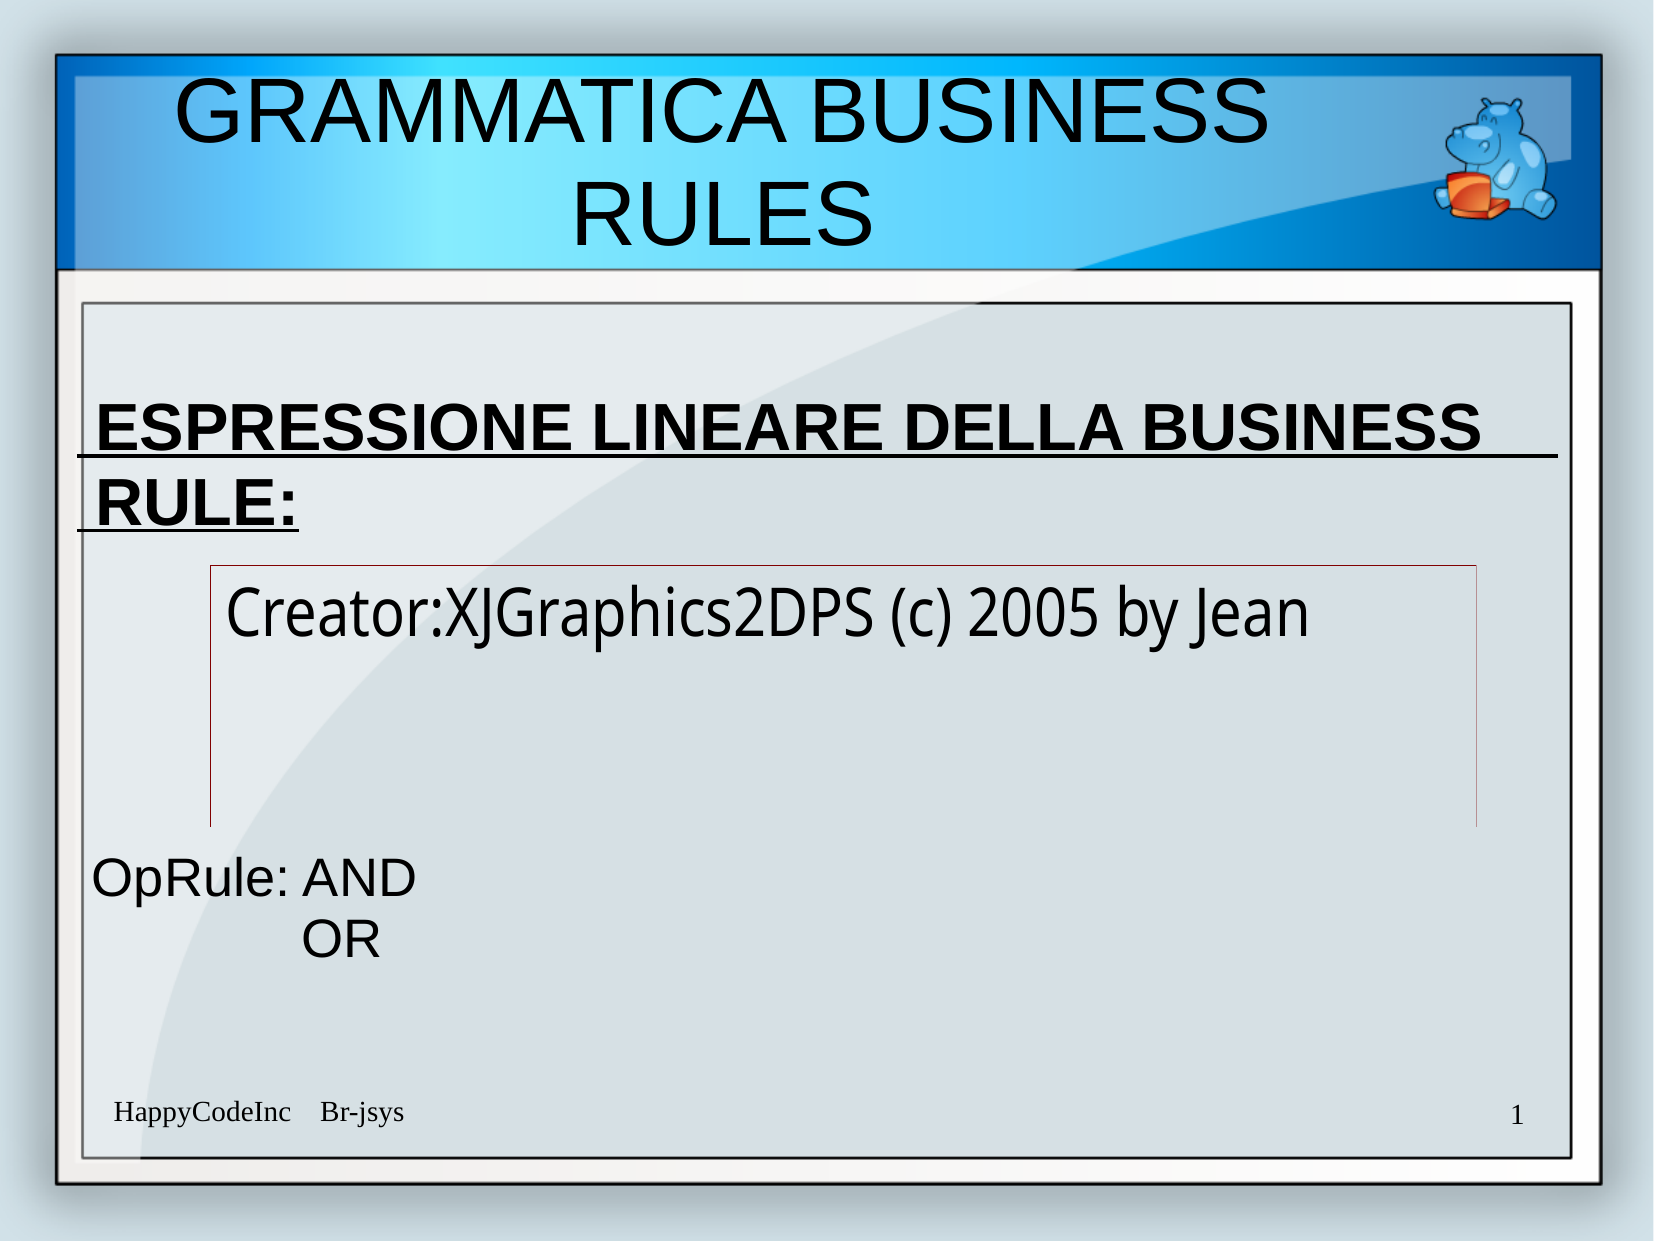

# GRAMMATICA BUSINESS RULES
 ESPRESSIONE LINEARE DELLA BUSINESS
 RULE:
 OpRule: AND
 OR
HappyCodeInc Br-jsys
1